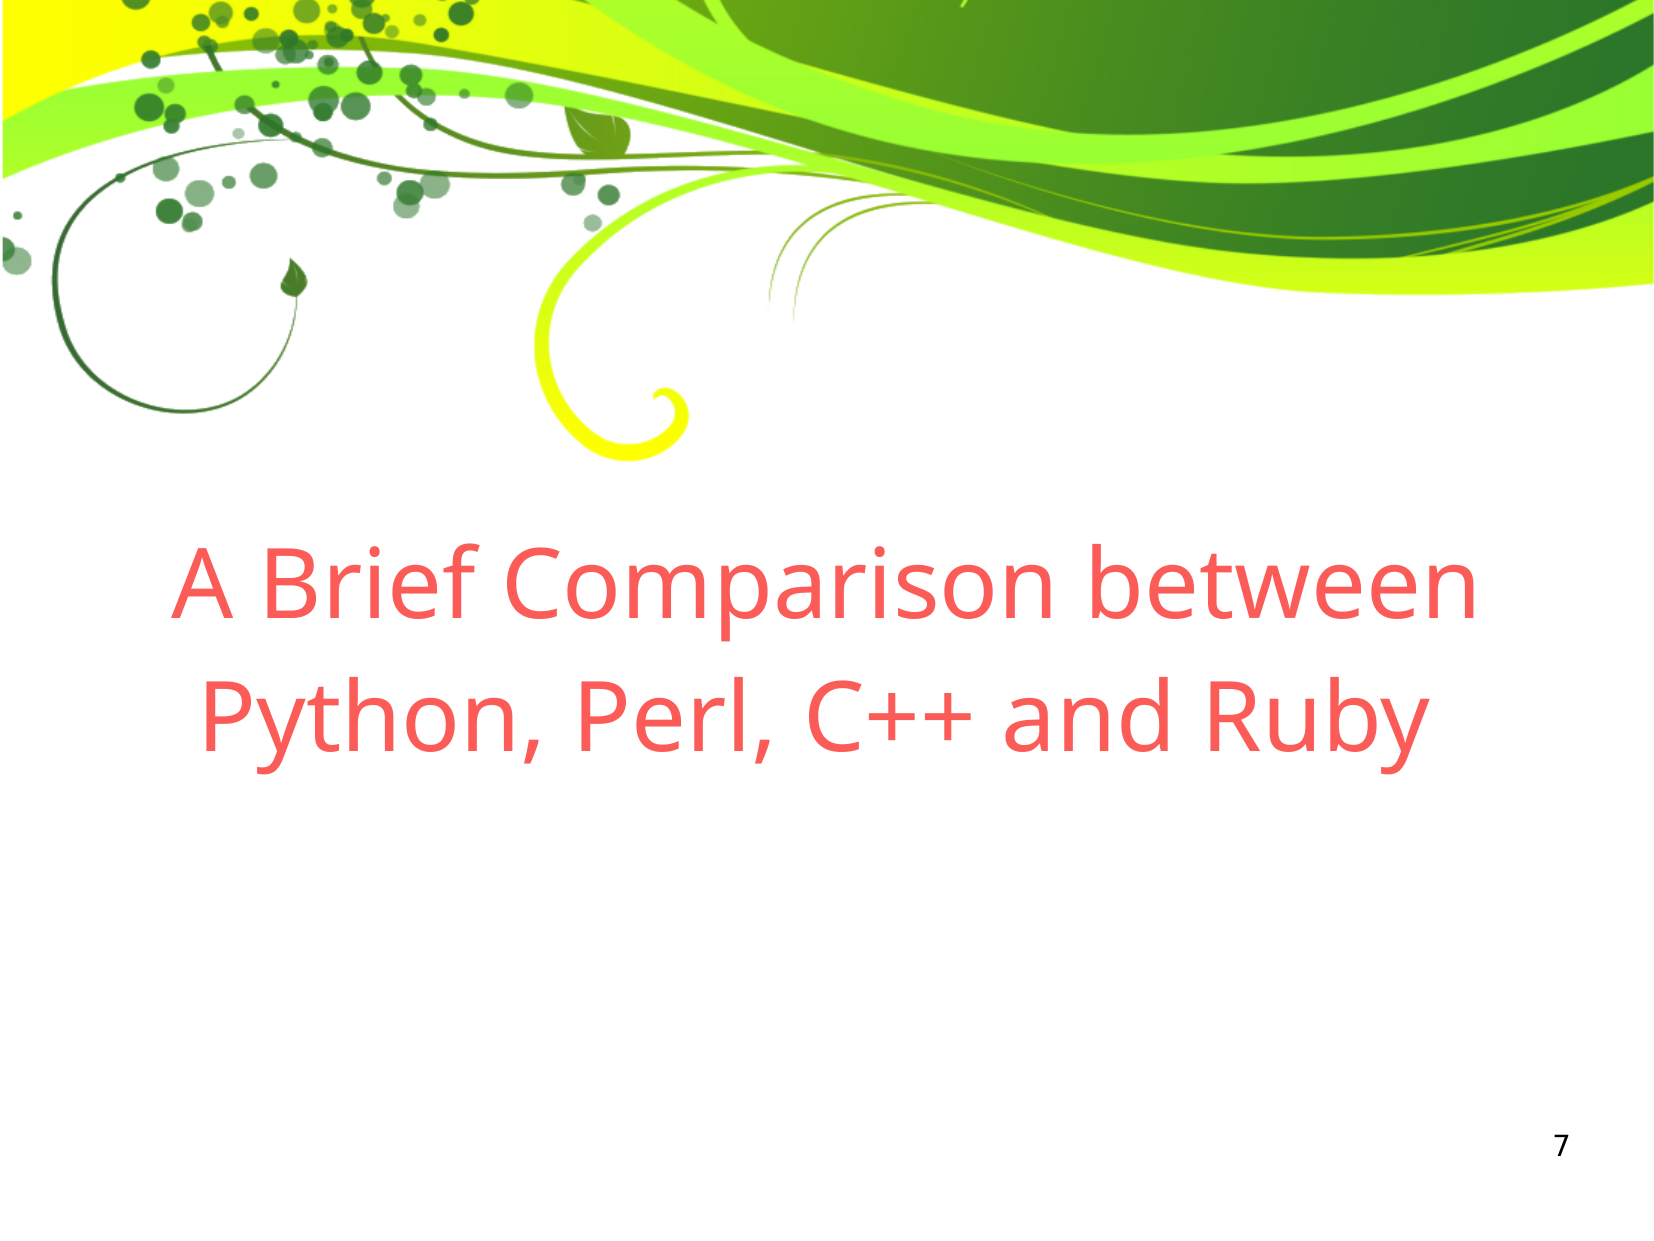

# A Brief Comparison between Python, Perl, C++ and Ruby
7